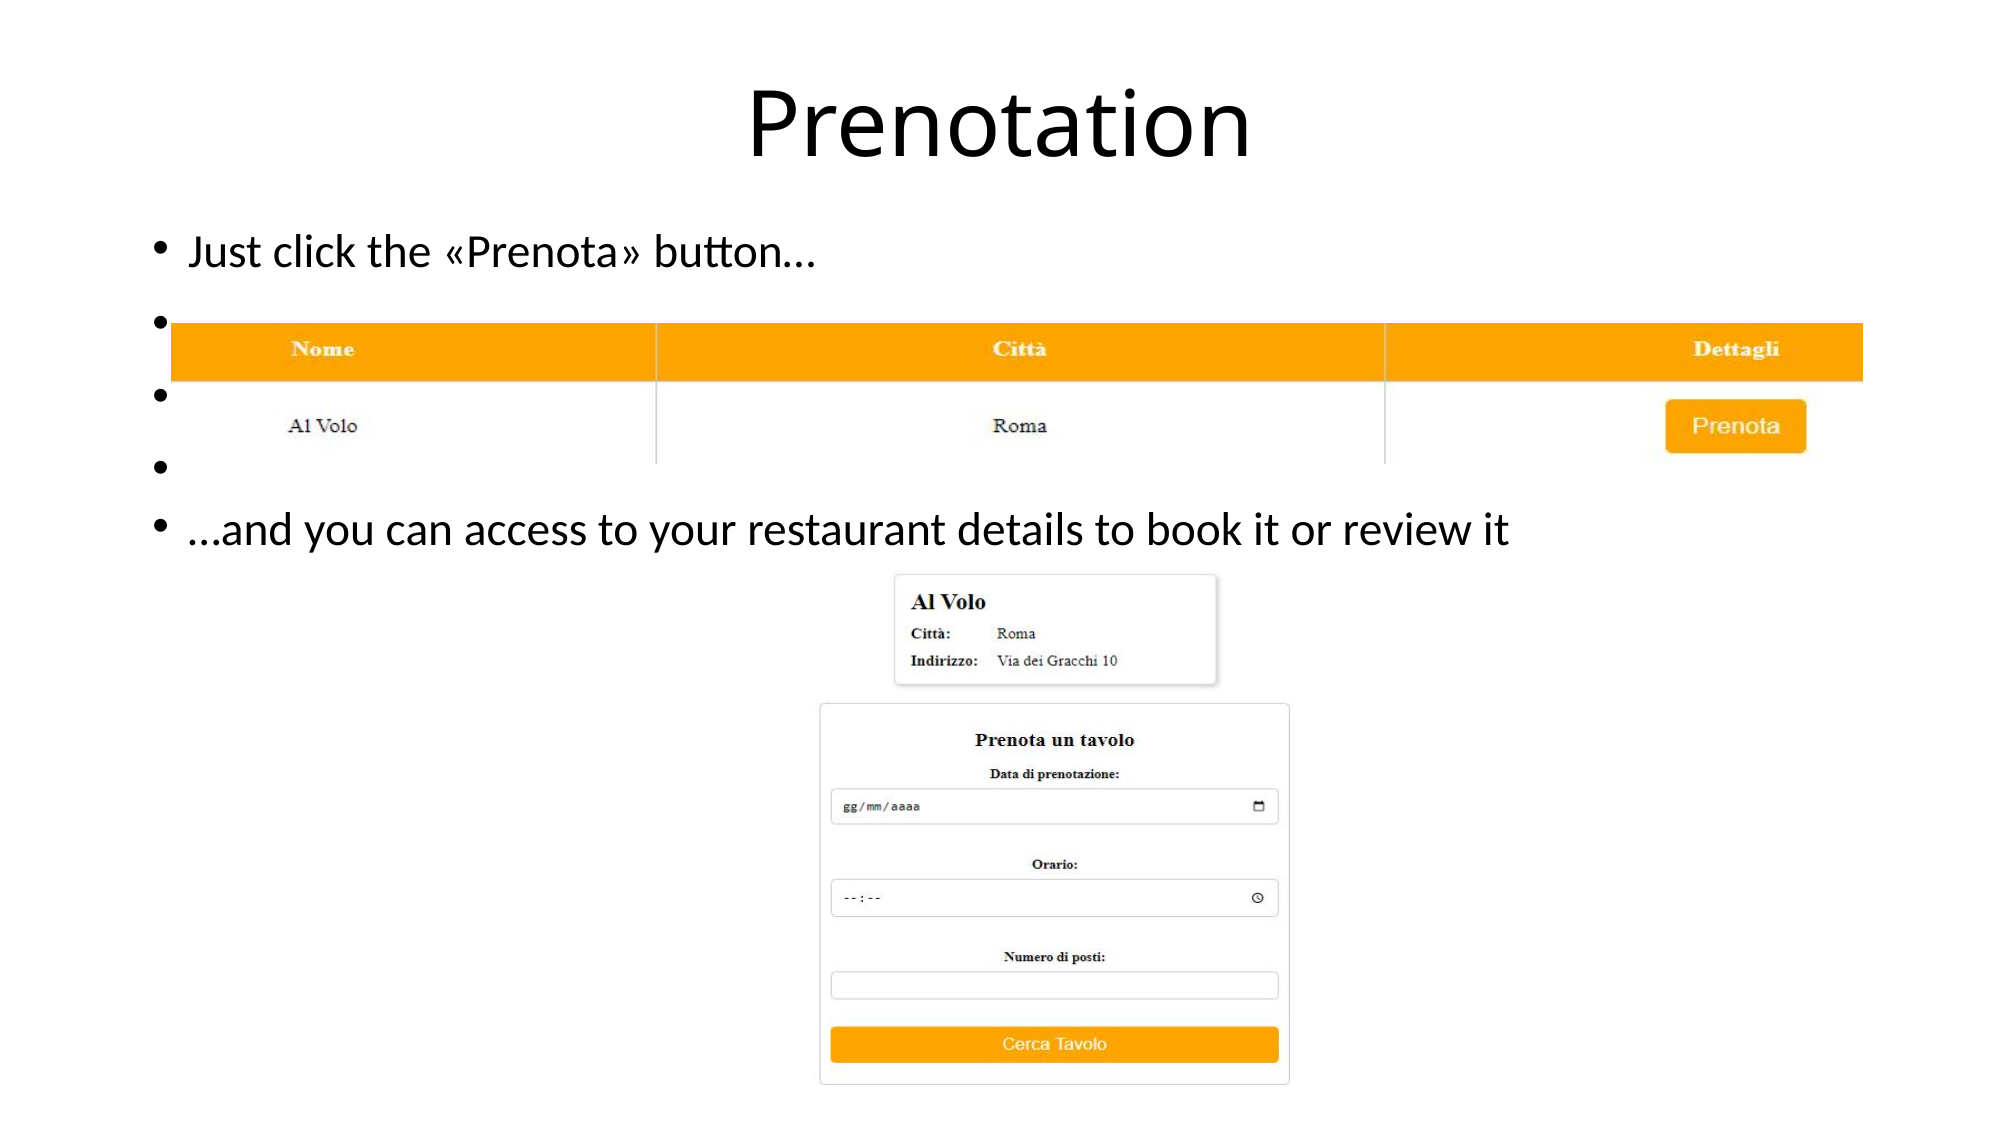

# Prenotation
Just click the «Prenota» button…
…and you can access to your restaurant details to book it or review it